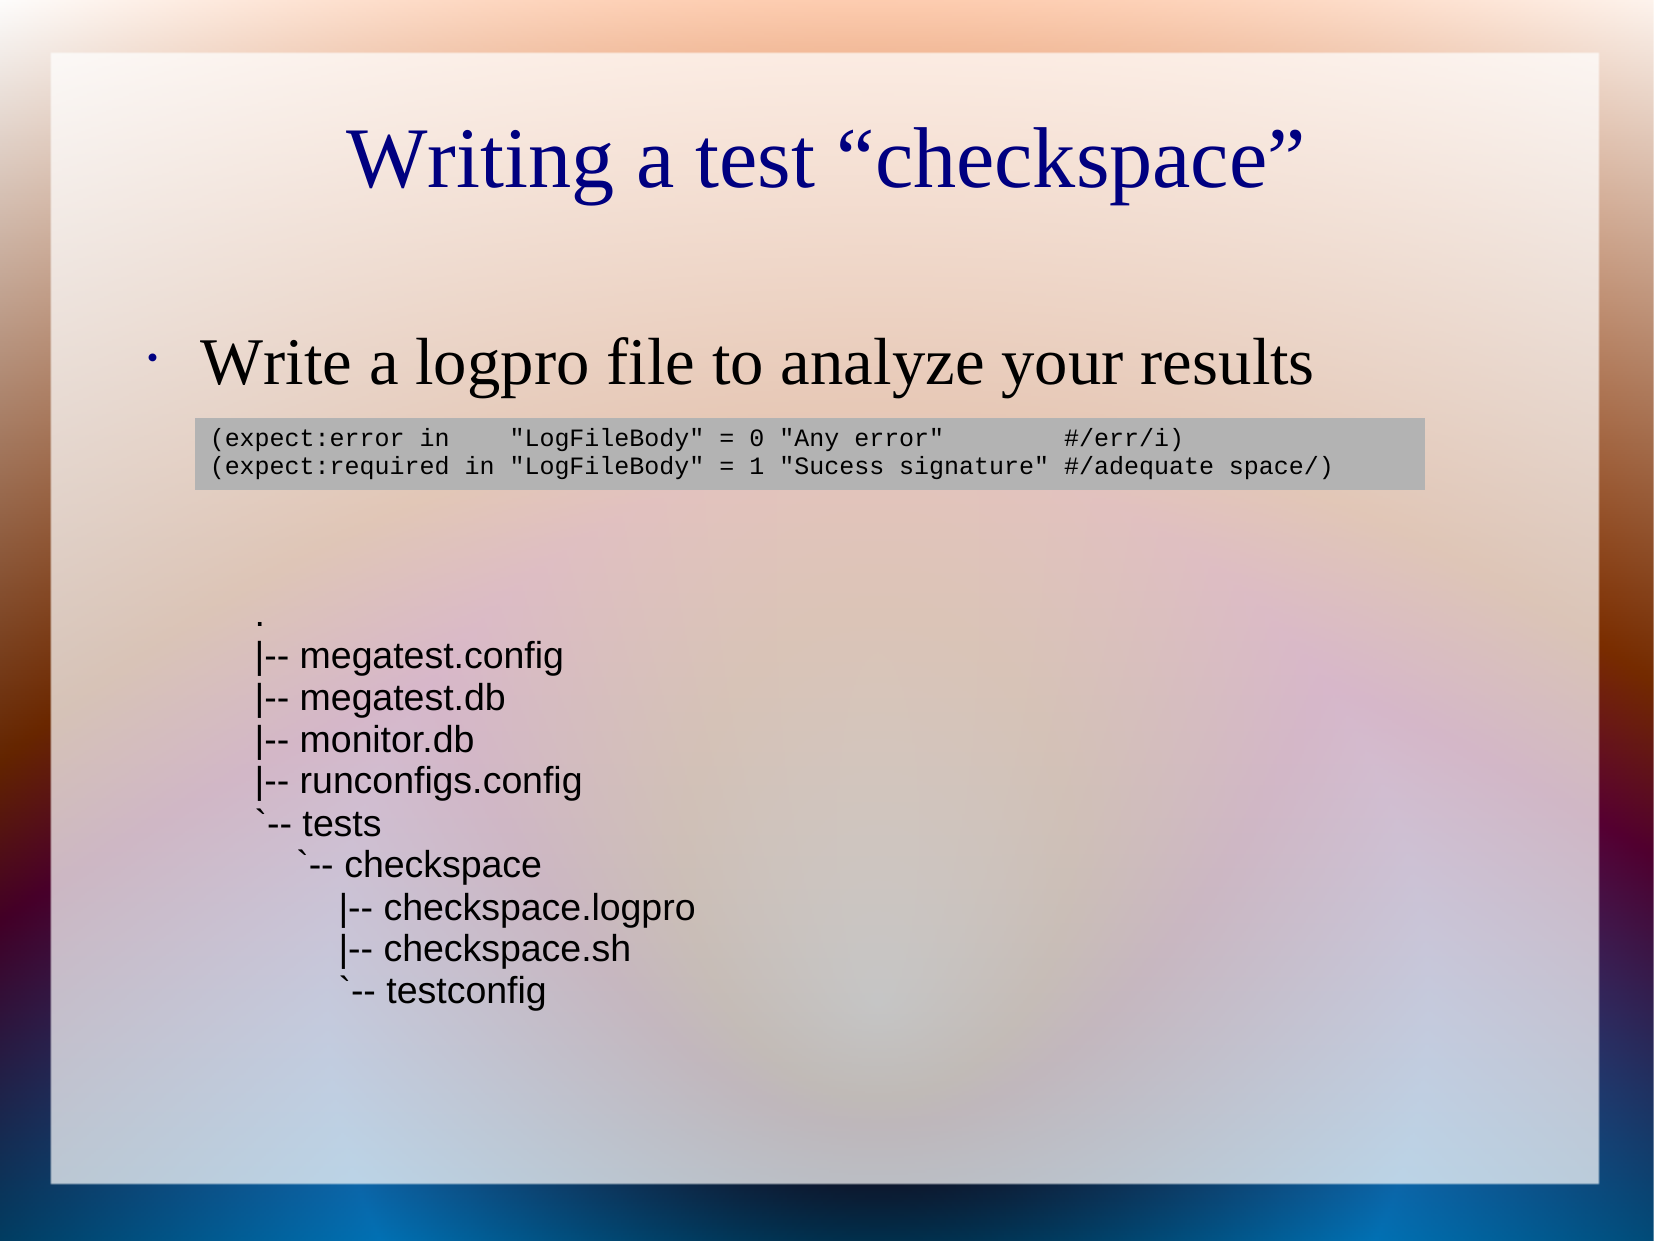

# Writing a test “checkspace”
Write a logpro file to analyze your results
| (expect:error in "LogFileBody" = 0 "Any error" #/err/i) (expect:required in "LogFileBody" = 1 "Sucess signature" #/adequate space/) |
| --- |
.
|-- megatest.config
|-- megatest.db
|-- monitor.db
|-- runconfigs.config
`-- tests
 `-- checkspace
 |-- checkspace.logpro
 |-- checkspace.sh
 `-- testconfig